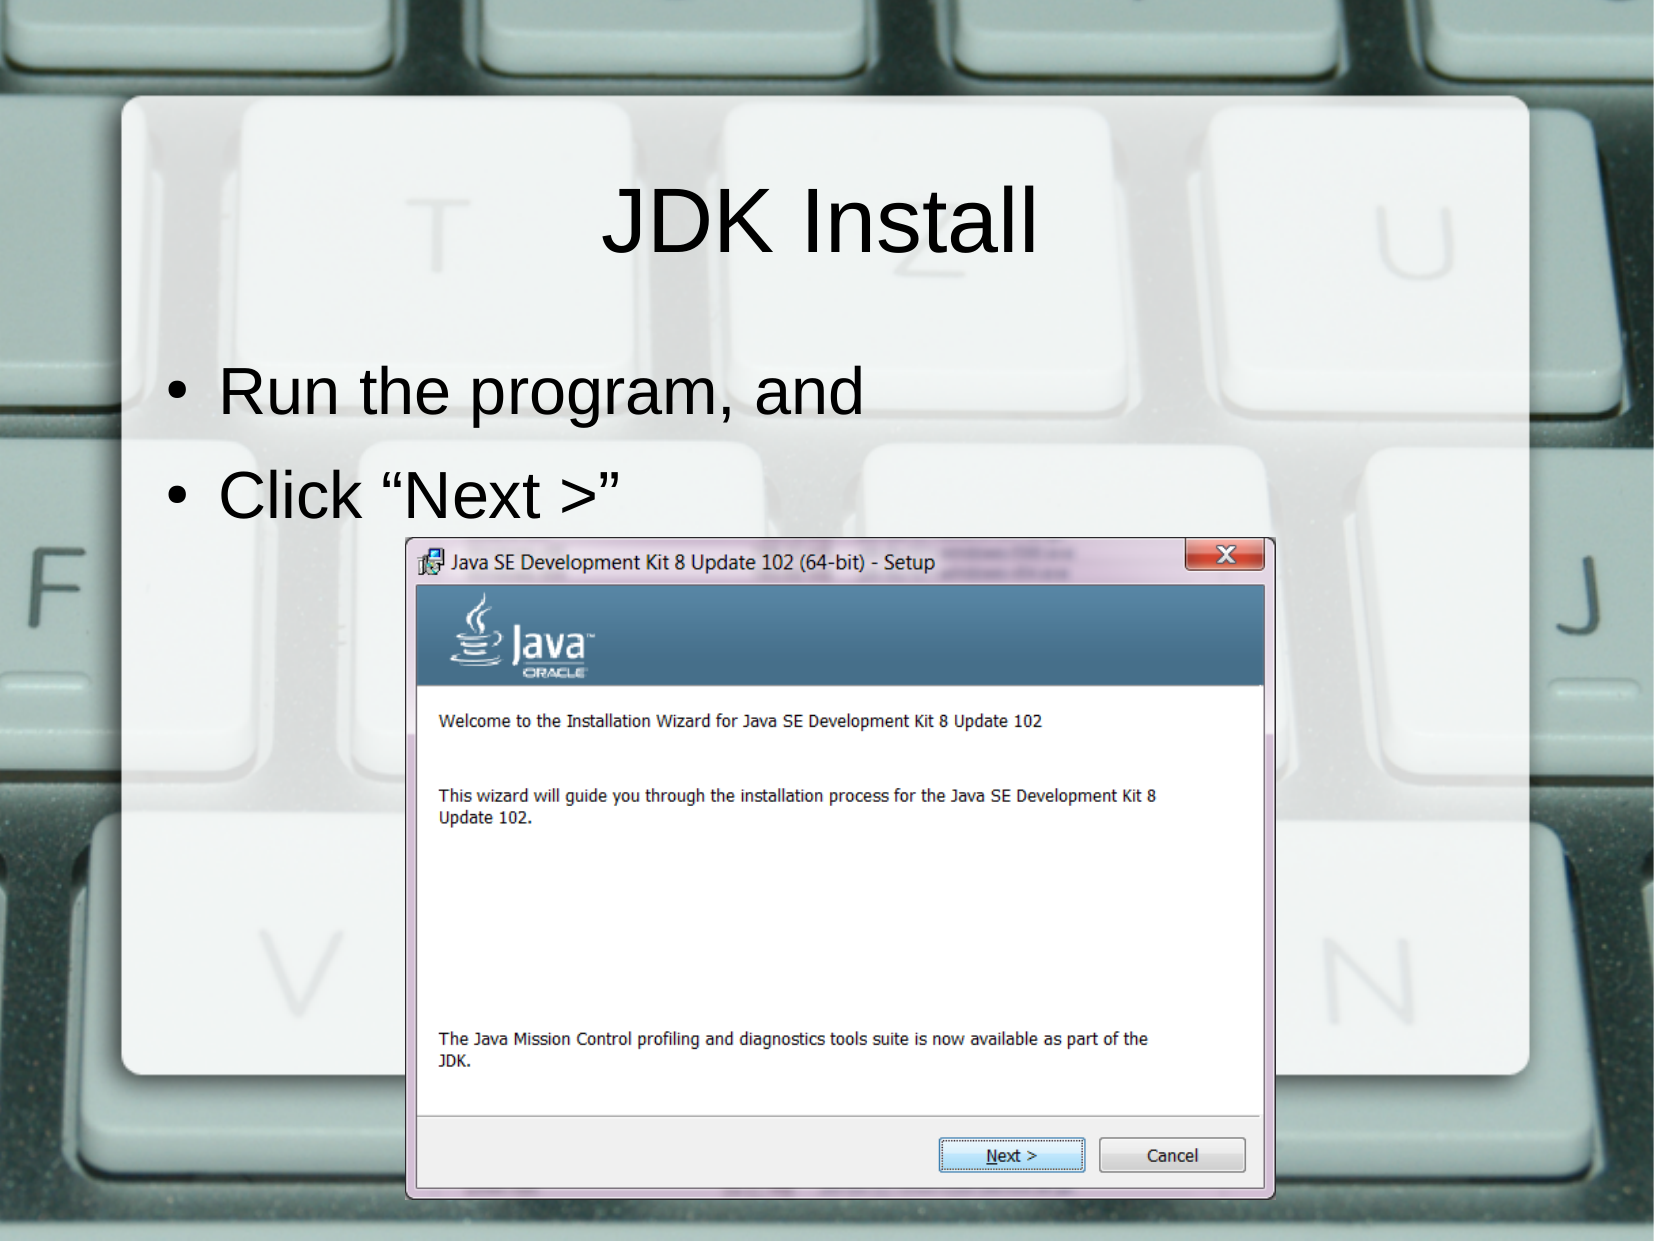

# JDK Install
Run the program, and
Click “Next >”